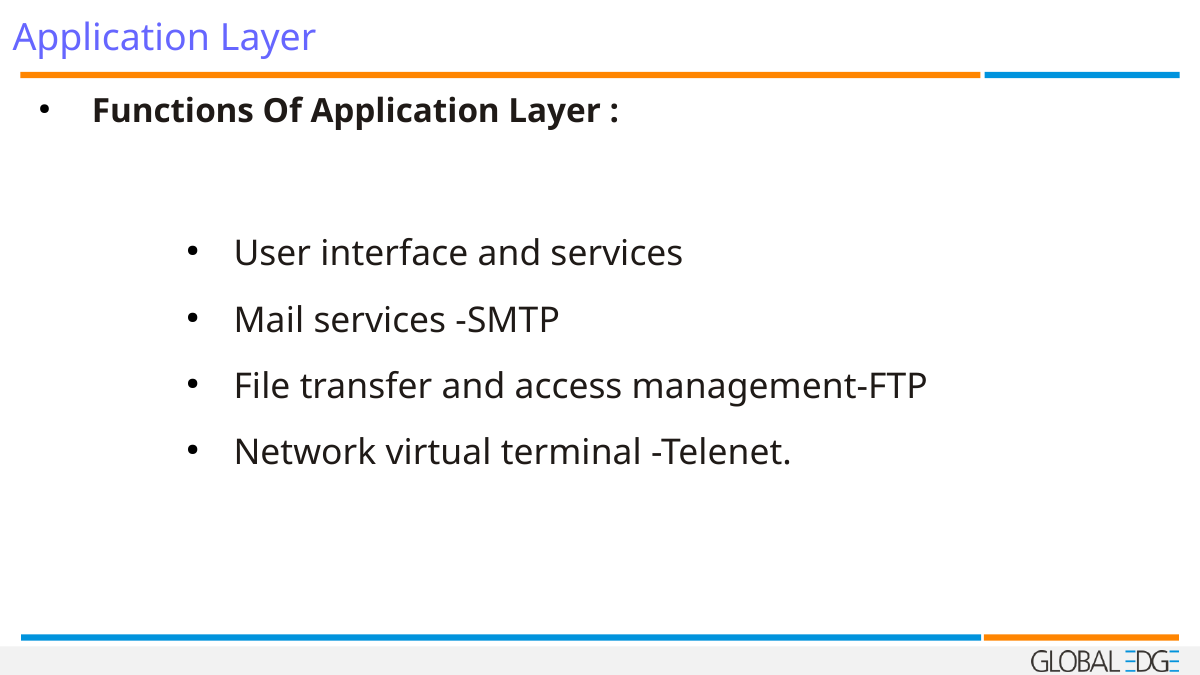

# Application Layer
Functions Of Application Layer :
User interface and services
Mail services -SMTP
File transfer and access management-FTP
Network virtual terminal -Telenet.